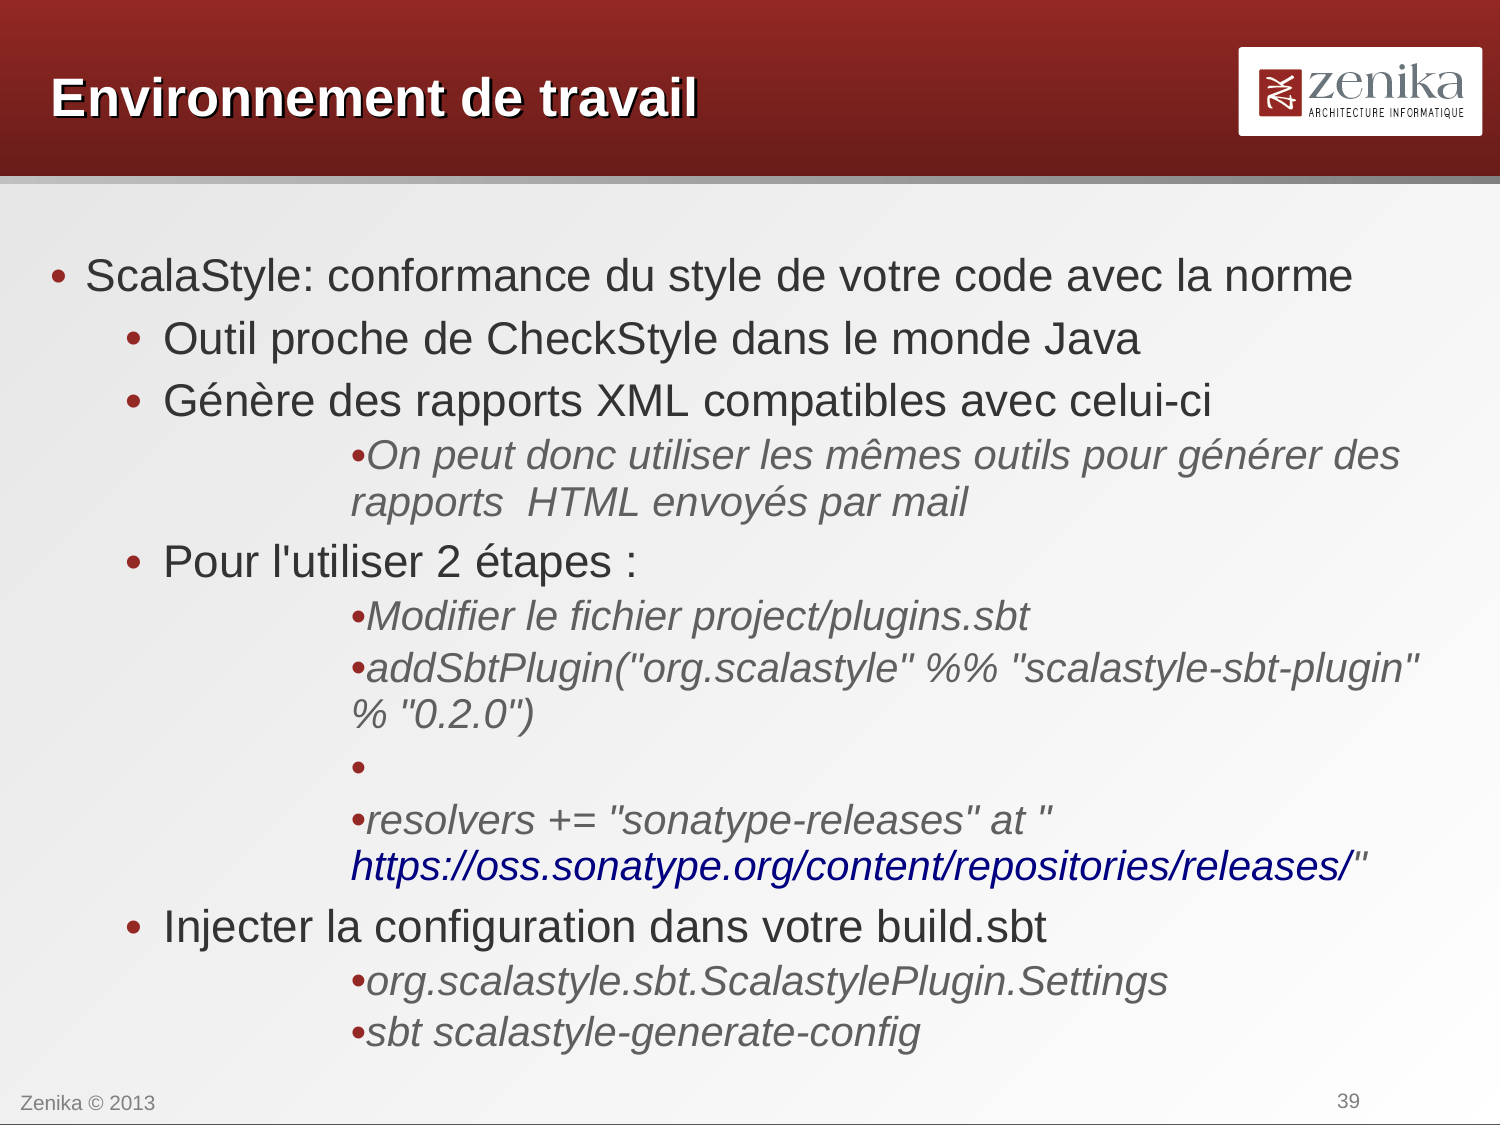

# Environnement de travail
ScalaStyle: conformance du style de votre code avec la norme
Outil proche de CheckStyle dans le monde Java
Génère des rapports XML compatibles avec celui-ci
On peut donc utiliser les mêmes outils pour générer des rapports HTML envoyés par mail
Pour l'utiliser 2 étapes :
Modifier le fichier project/plugins.sbt
addSbtPlugin("org.scalastyle" %% "scalastyle-sbt-plugin" % "0.2.0")
resolvers += "sonatype-releases" at "https://oss.sonatype.org/content/repositories/releases/"
Injecter la configuration dans votre build.sbt
org.scalastyle.sbt.ScalastylePlugin.Settings
sbt scalastyle-generate-config